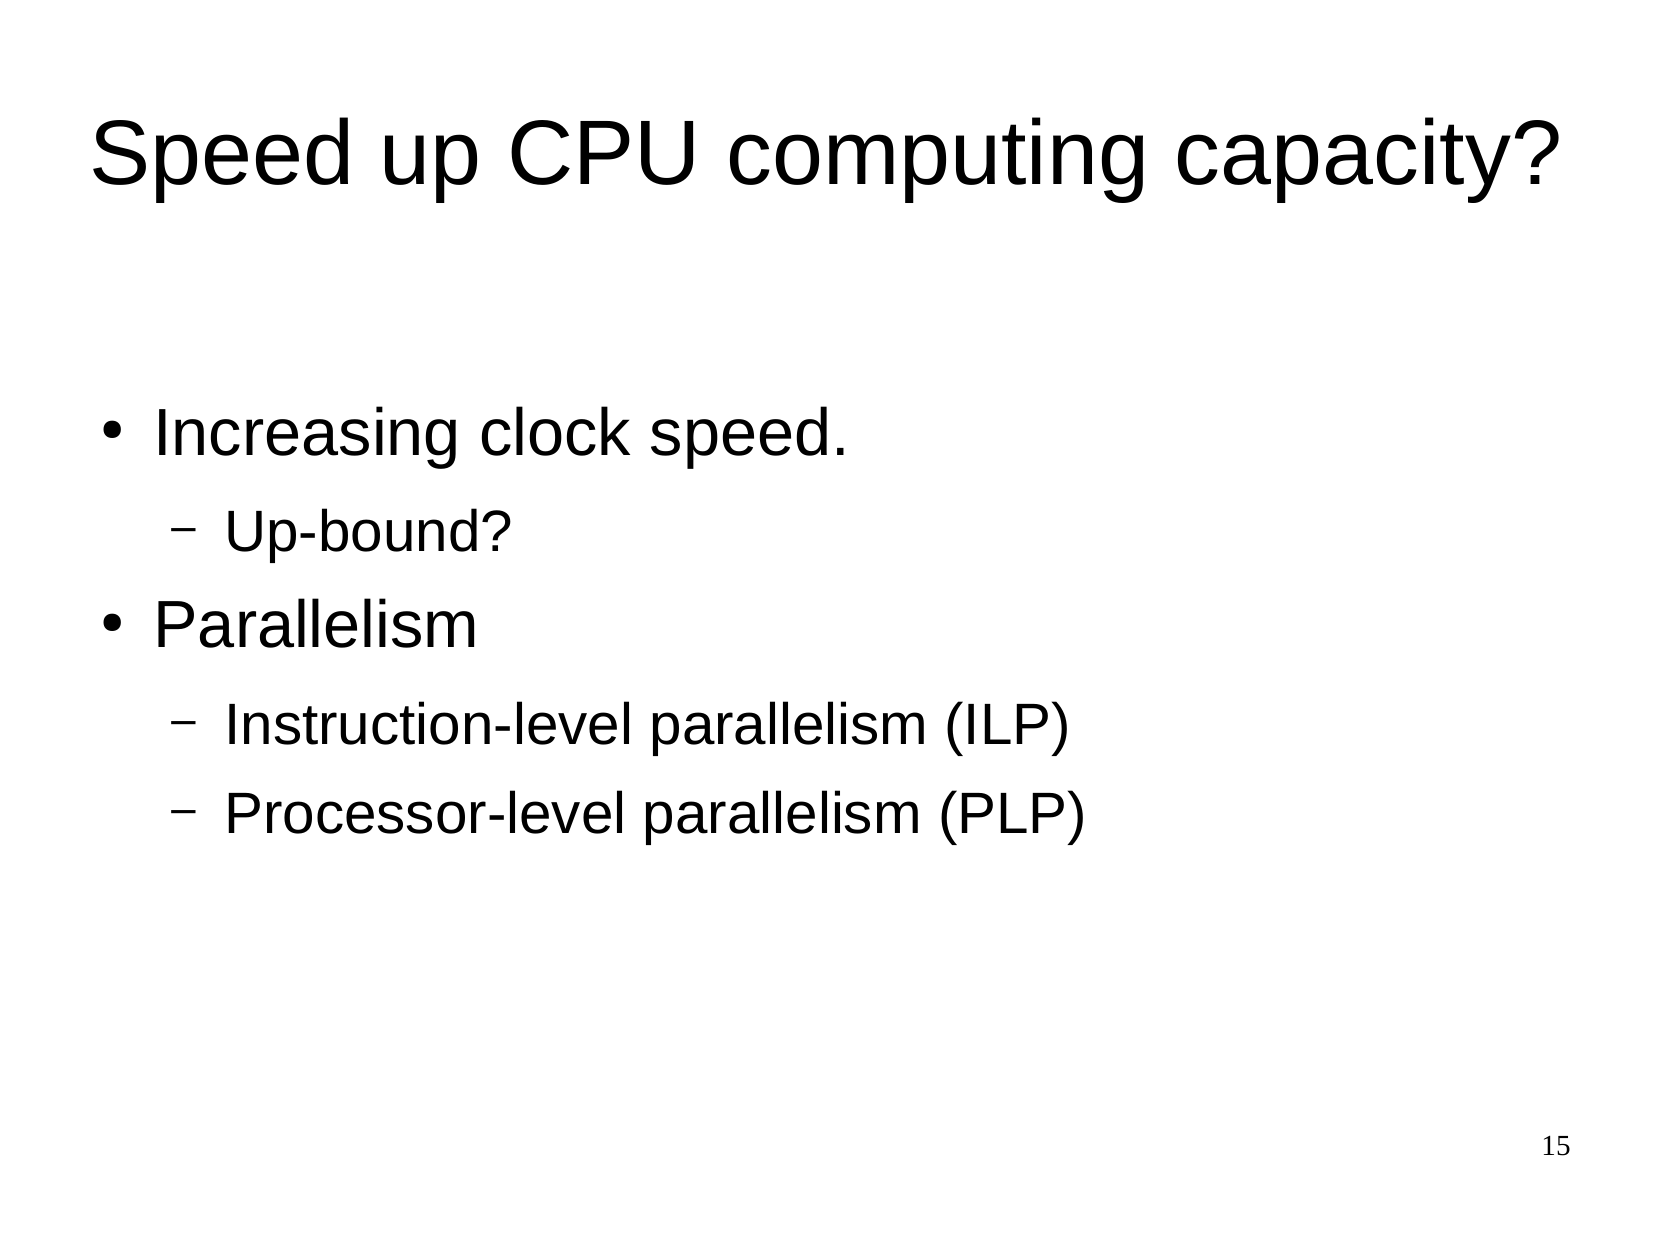

# Speed up CPU computing capacity?
Increasing clock speed.
Up-bound?
Parallelism
Instruction-level parallelism (ILP)
Processor-level parallelism (PLP)
15